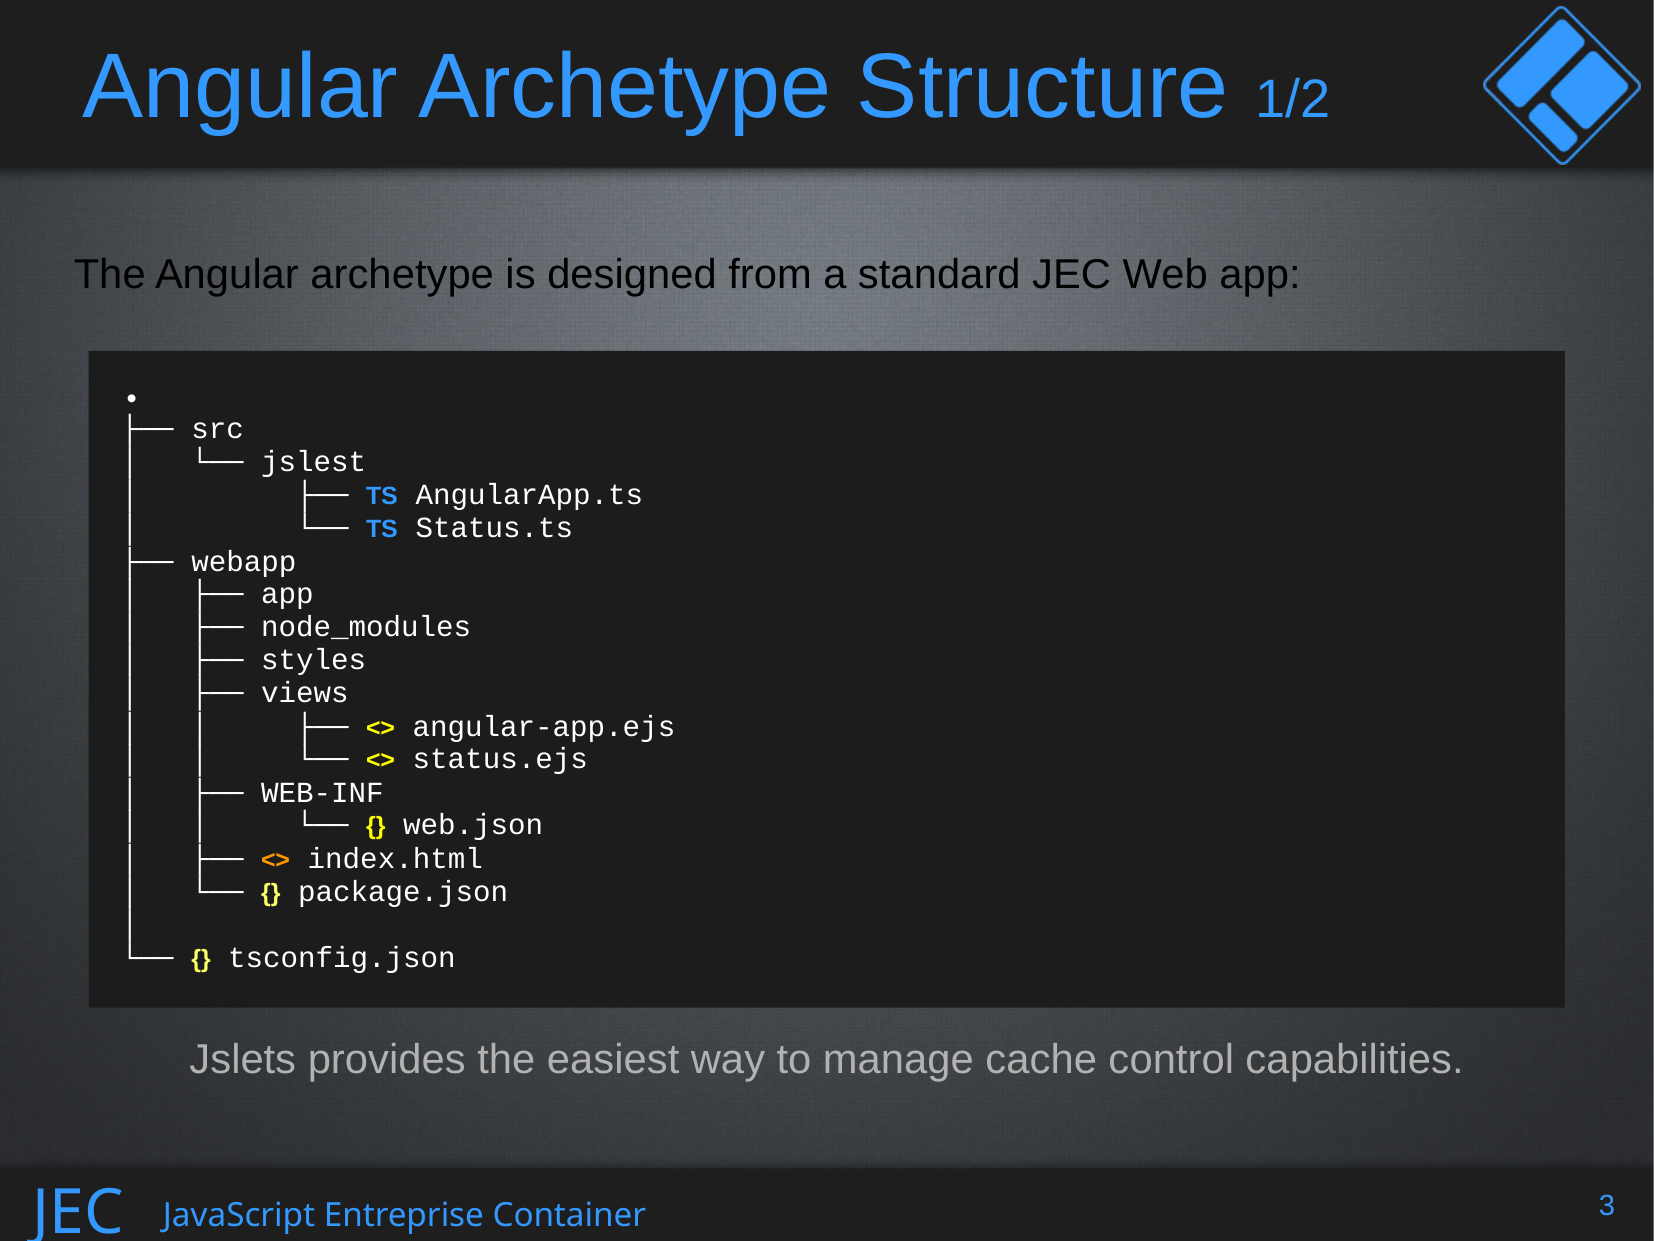

# Angular Archetype Structure 1/2
The Angular archetype is designed from a standard JEC Web app:
 •
 ├── src
 │ └── jslest
 │ ├── TS AngularApp.ts
 │ └── TS Status.ts
 ├── webapp
 │ ├── app
 │ ├── node_modules
 │ ├── styles
 │ ├── views
 │ │ ├── <> angular-app.ejs
 │ │ └── <> status.ejs
 │ ├── WEB-INF
 │ │ └── {} web.json
 │ ├── <> index.html
 │ └── {} package.json
 │
 └── {} tsconfig.json
Jslets provides the easiest way to manage cache control capabilities.
JEC
3
JavaScript Entreprise Container